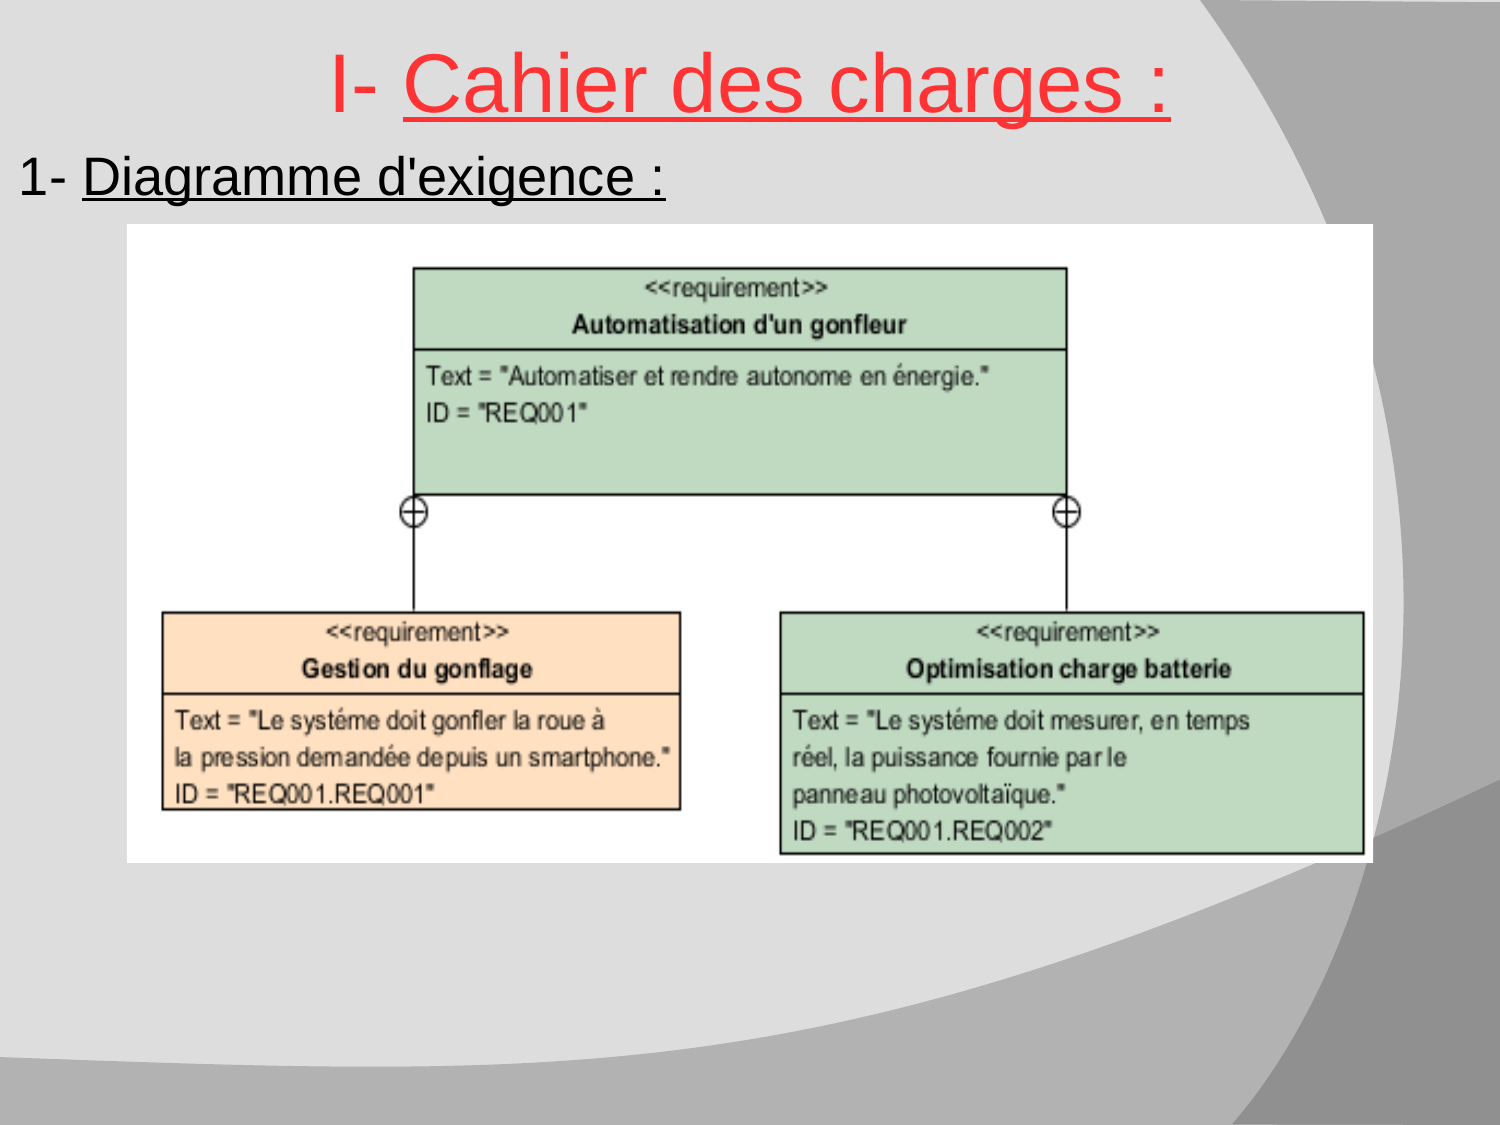

I- Cahier des charges :
1- Diagramme d'exigence :